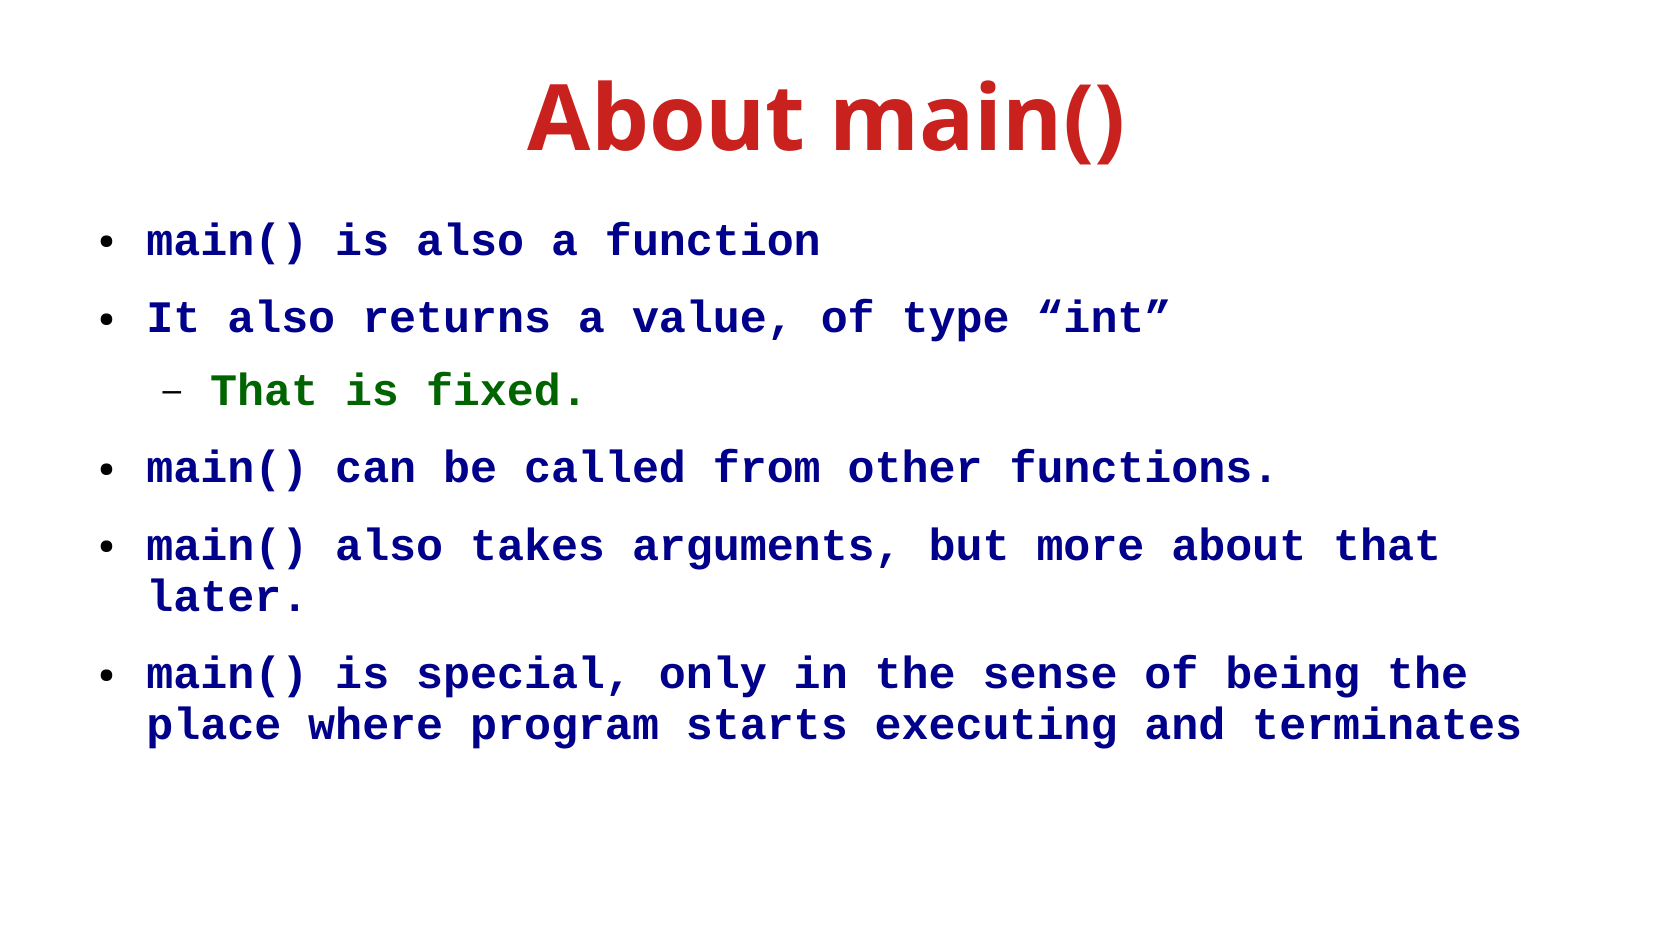

# About main()
main() is also a function
It also returns a value, of type “int”
That is fixed.
main() can be called from other functions.
main() also takes arguments, but more about that later.
main() is special, only in the sense of being the place where program starts executing and terminates